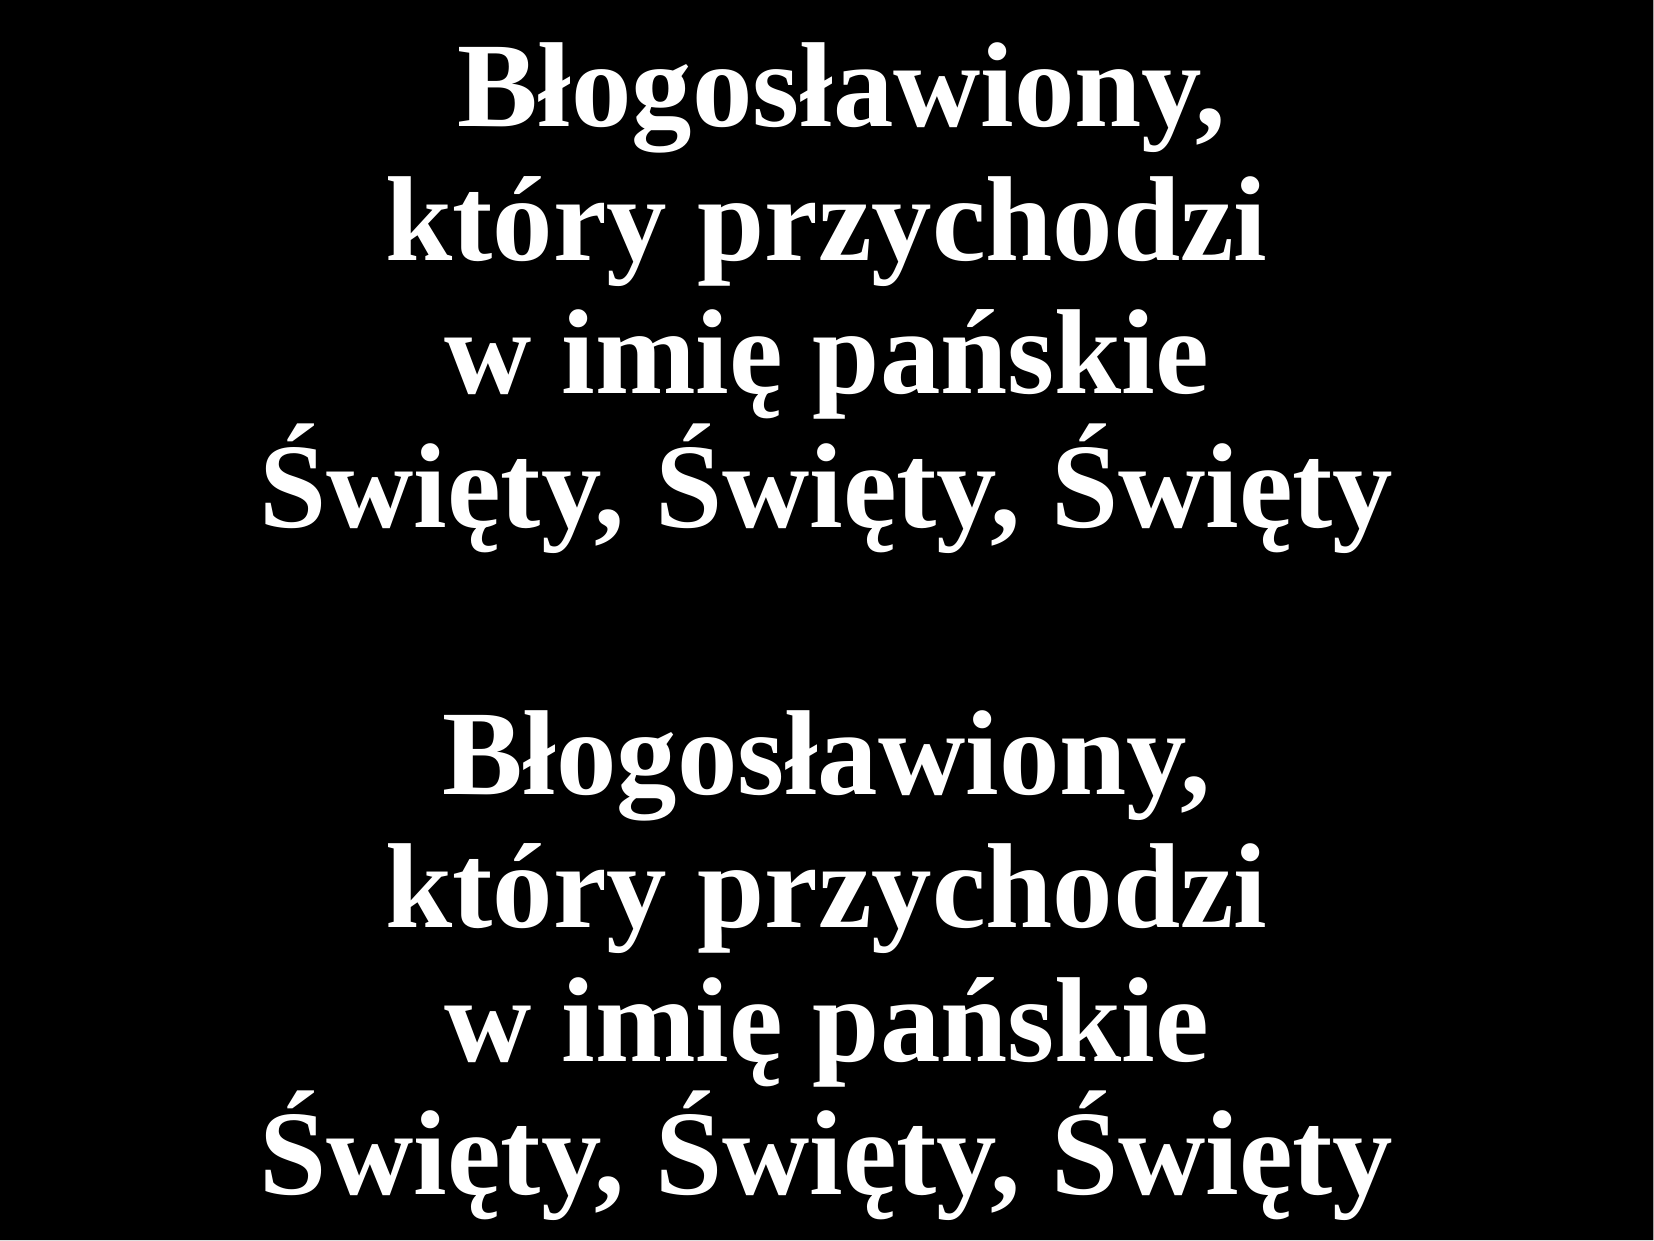

# Błogosławiony, który przychodzi w imię pańskie Święty, Święty, Święty Błogosławiony, który przychodzi w imię pańskie Święty, Święty, Święty